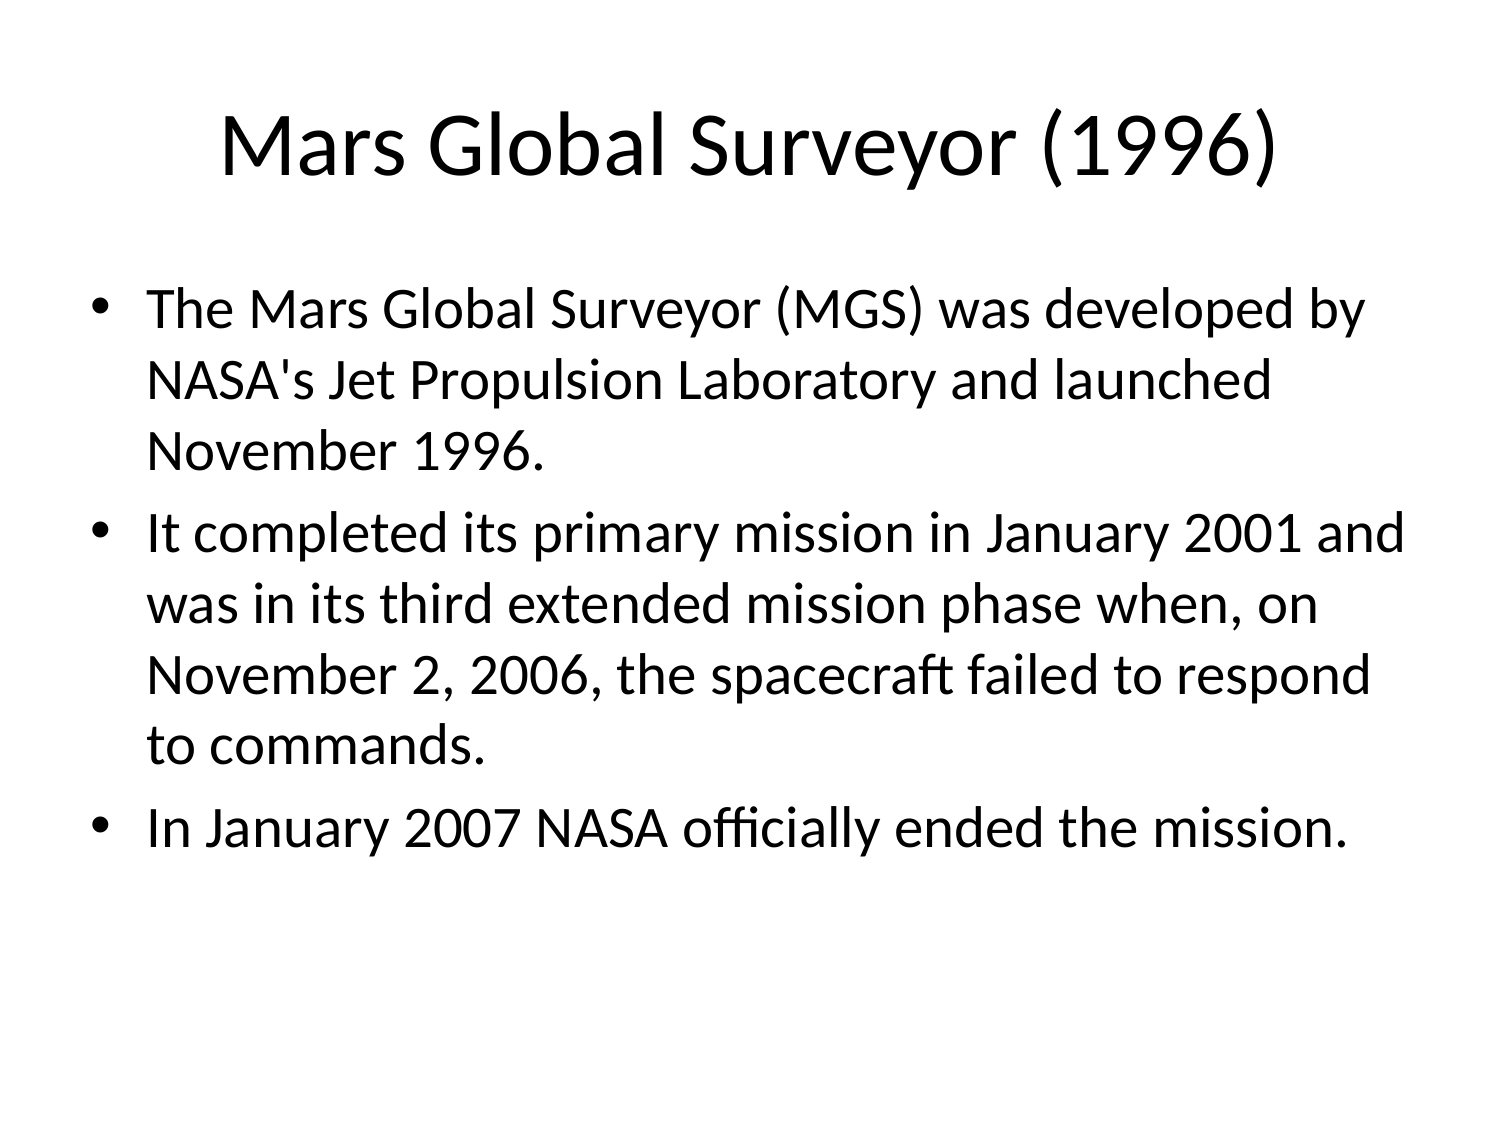

# Mars Global Surveyor (1996)
The Mars Global Surveyor (MGS) was developed by NASA's Jet Propulsion Laboratory and launched November 1996.
It completed its primary mission in January 2001 and was in its third extended mission phase when, on November 2, 2006, the spacecraft failed to respond to commands.
In January 2007 NASA officially ended the mission.